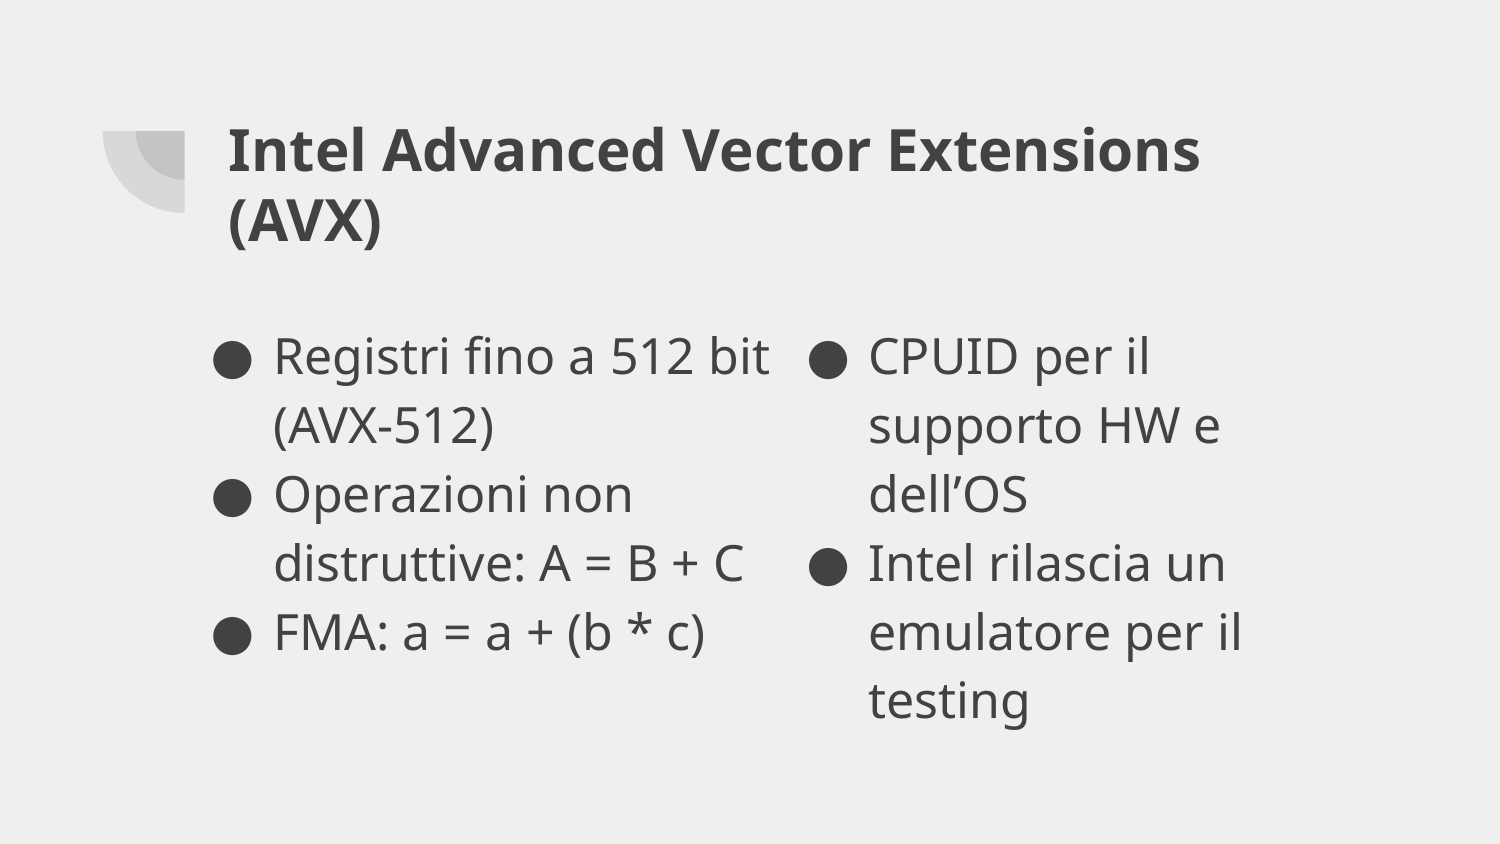

# Intel Advanced Vector Extensions (AVX)
Registri fino a 512 bit (AVX-512)
Operazioni non distruttive: A = B + C
FMA: a = a + (b * c)
CPUID per il supporto HW e dell’OS
Intel rilascia un emulatore per il testing